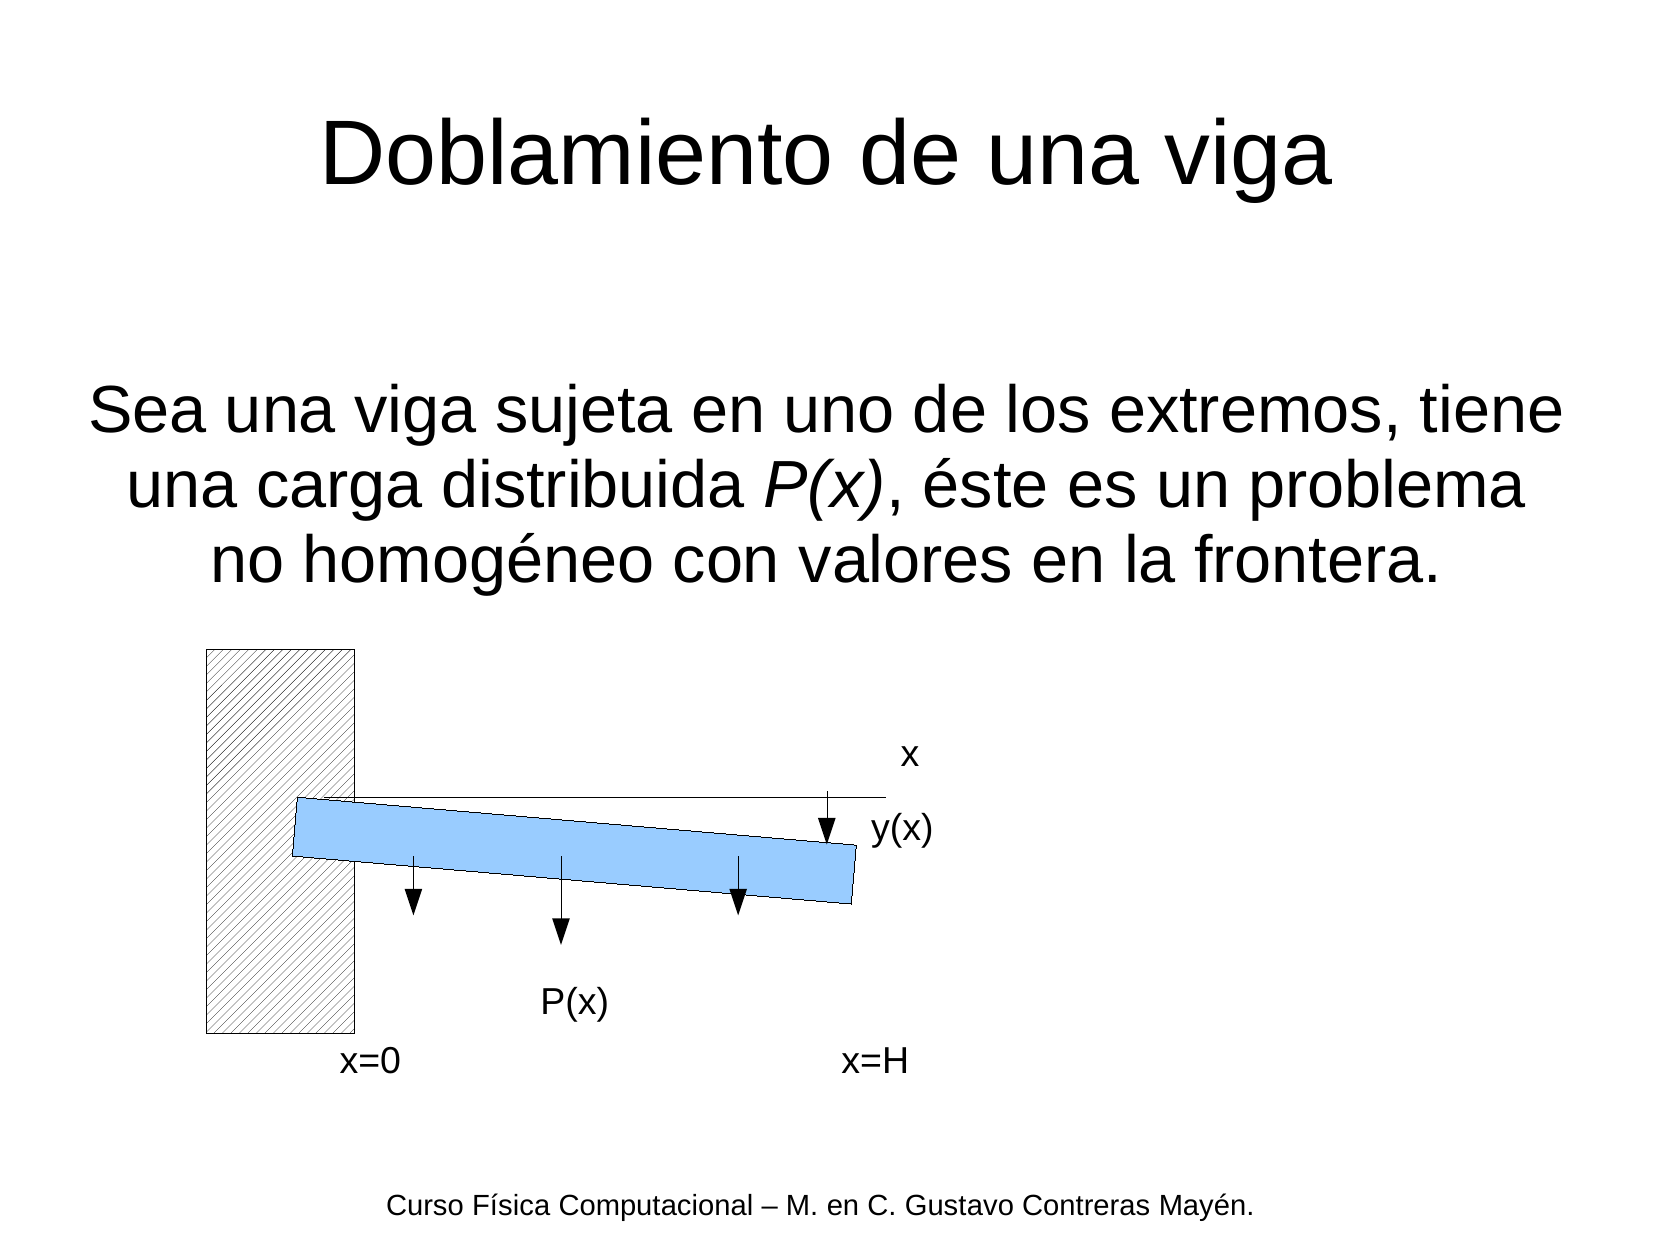

# Doblamiento de una viga
Sea una viga sujeta en uno de los extremos, tiene una carga distribuida P(x), éste es un problema no homogéneo con valores en la frontera.
x
y(x)
P(x)
x=0
x=H